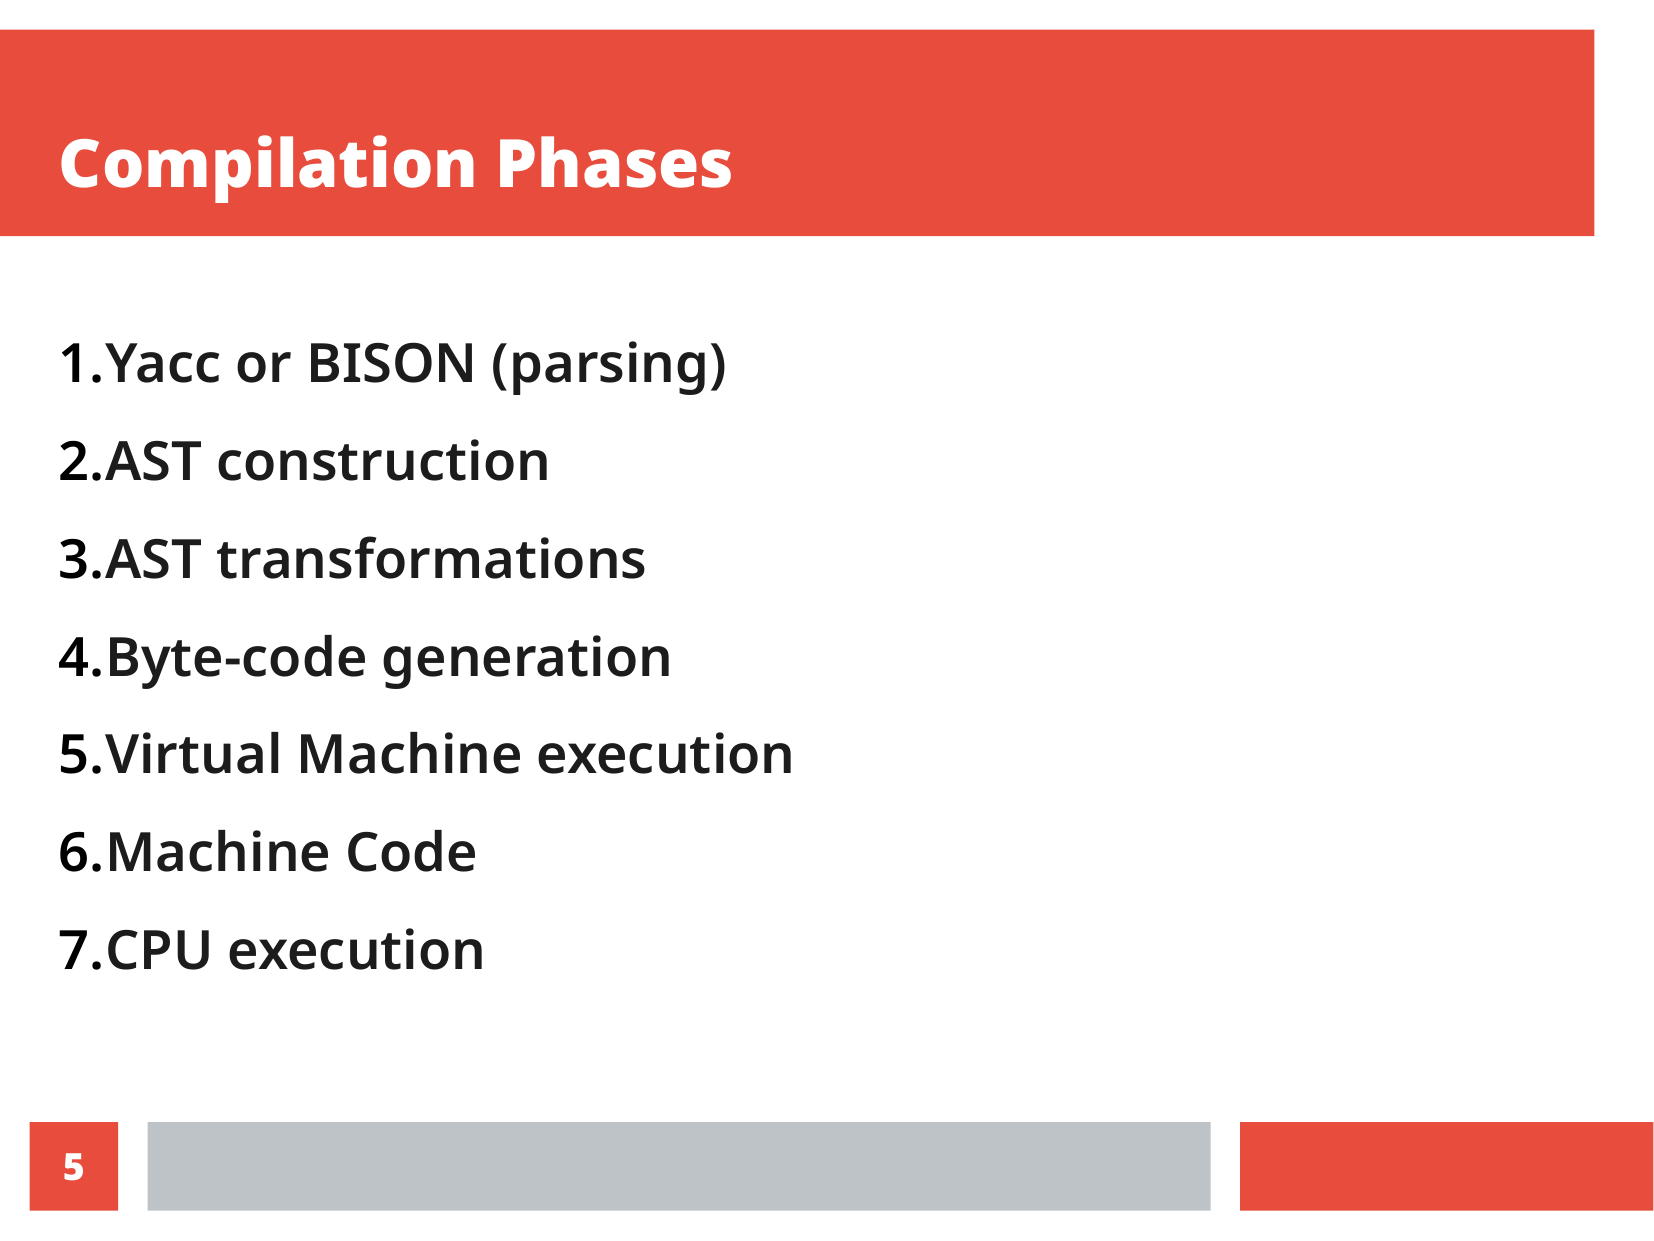

# Compilation Phases
Yacc or BISON (parsing)
AST construction
AST transformations
Byte-code generation
Virtual Machine execution
Machine Code
CPU execution
5